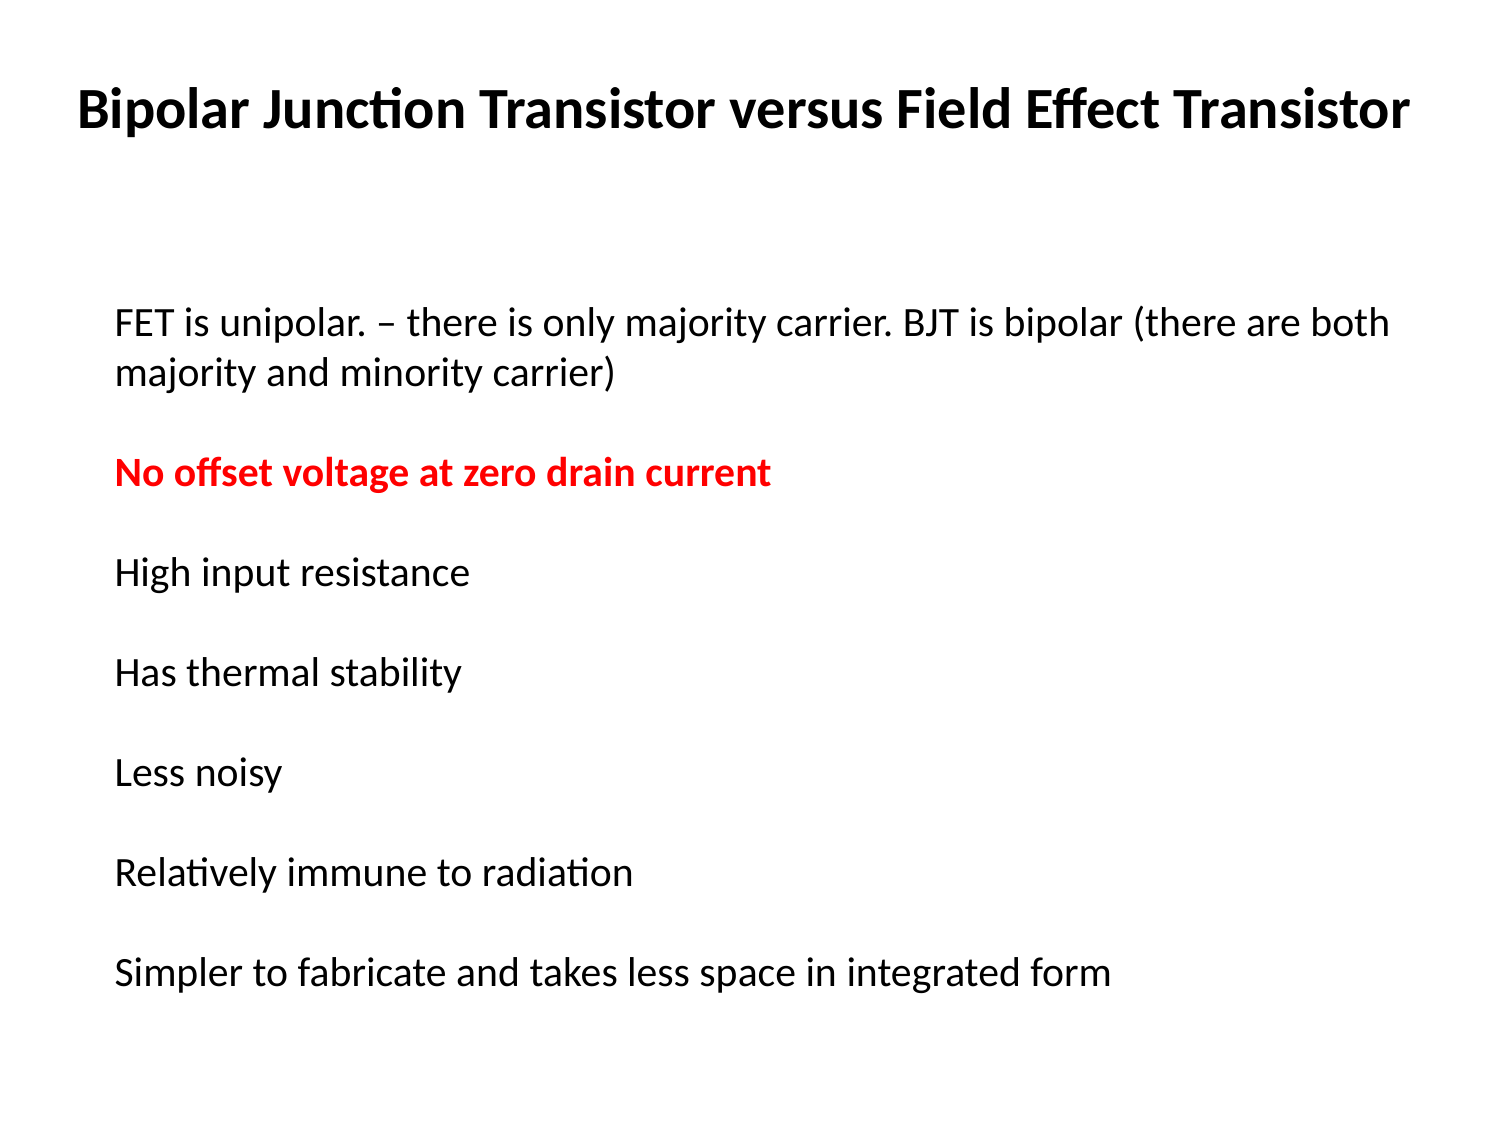

Bipolar Junction Transistor versus Field Effect Transistor
FET is unipolar. – there is only majority carrier. BJT is bipolar (there are both majority and minority carrier)
No offset voltage at zero drain current
High input resistance
Has thermal stability
Less noisy
Relatively immune to radiation
Simpler to fabricate and takes less space in integrated form